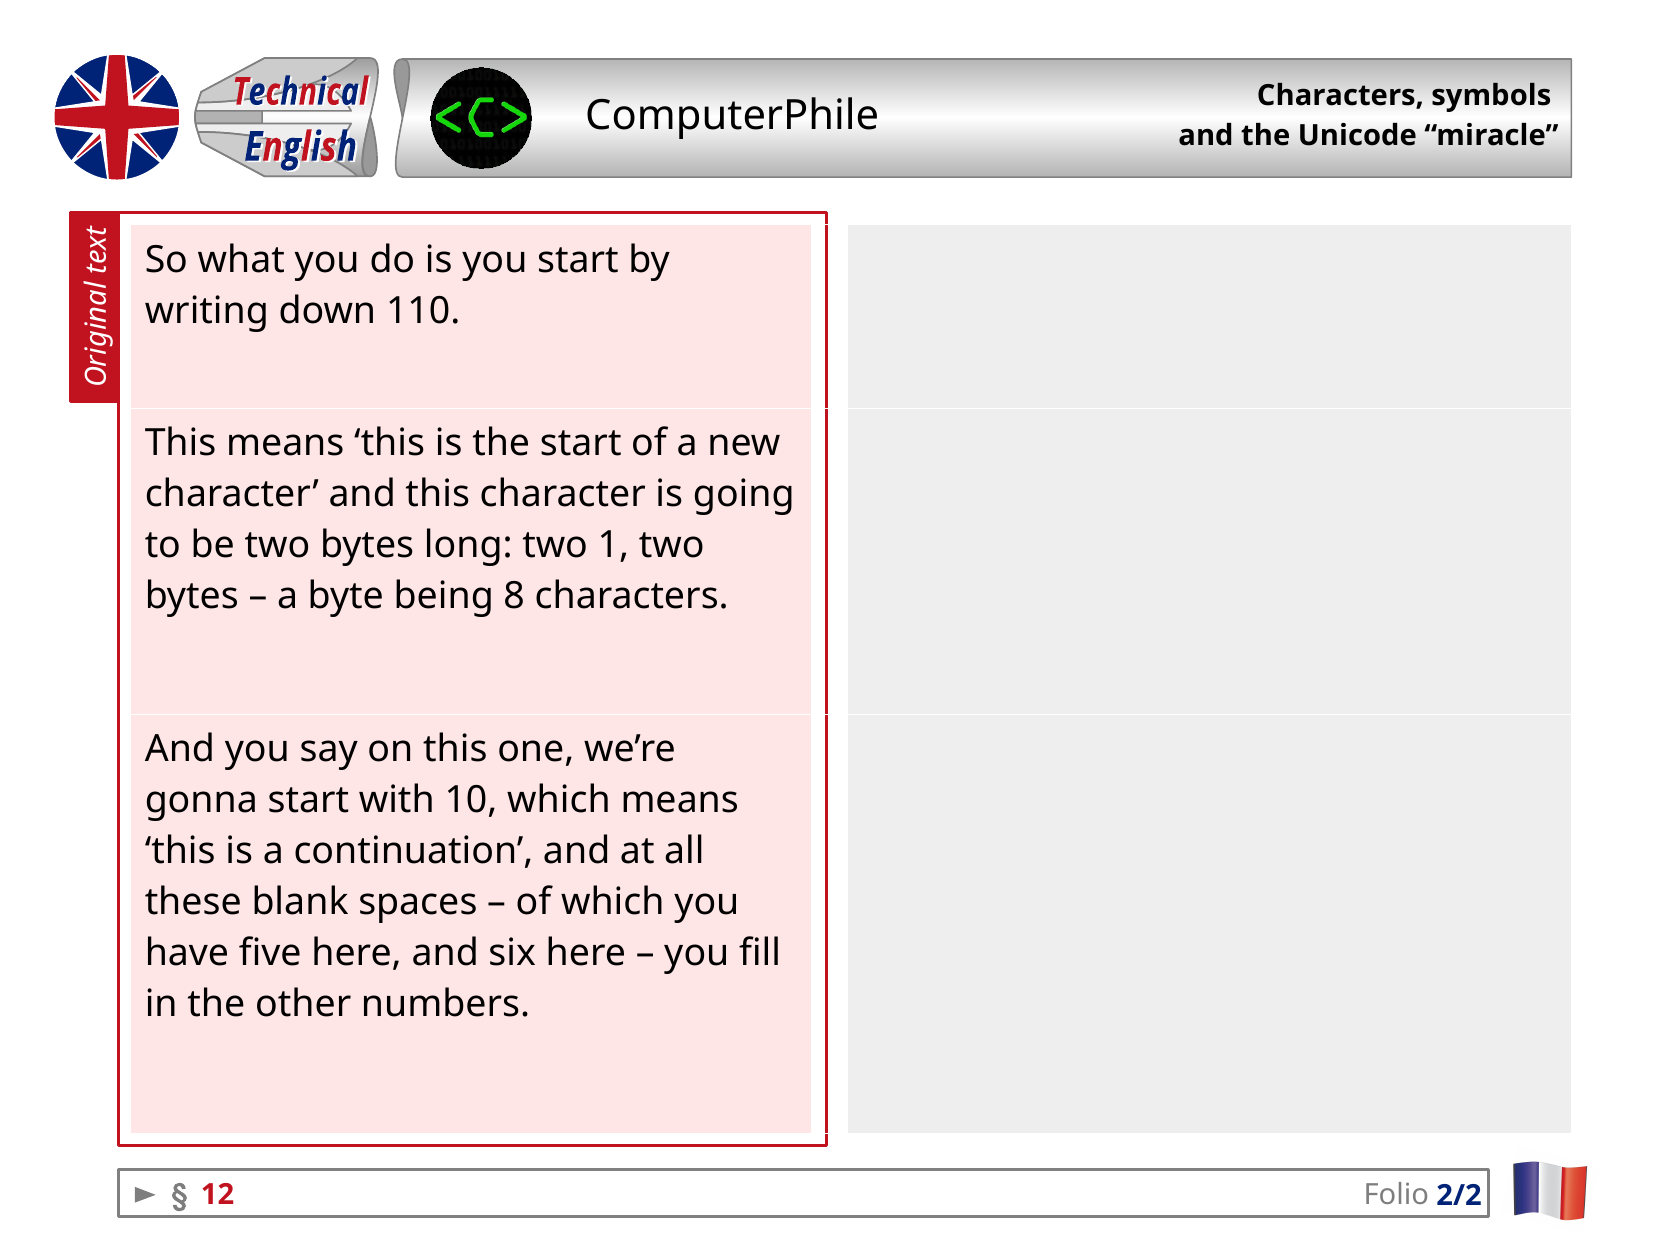

#
| So what you do is you start by writing down 110. | | |
| --- | --- | --- |
| This means ‘this is the start of a new character’ and this character is going to be two bytes long: two 1, two bytes – a byte being 8 characters. | | |
| And you say on this one, we’re gonna start with 10, which means ‘this is a continuation’, and at all these blank spaces – of which you have five here, and six here – you fill in the other numbers. | | |
12
2/2